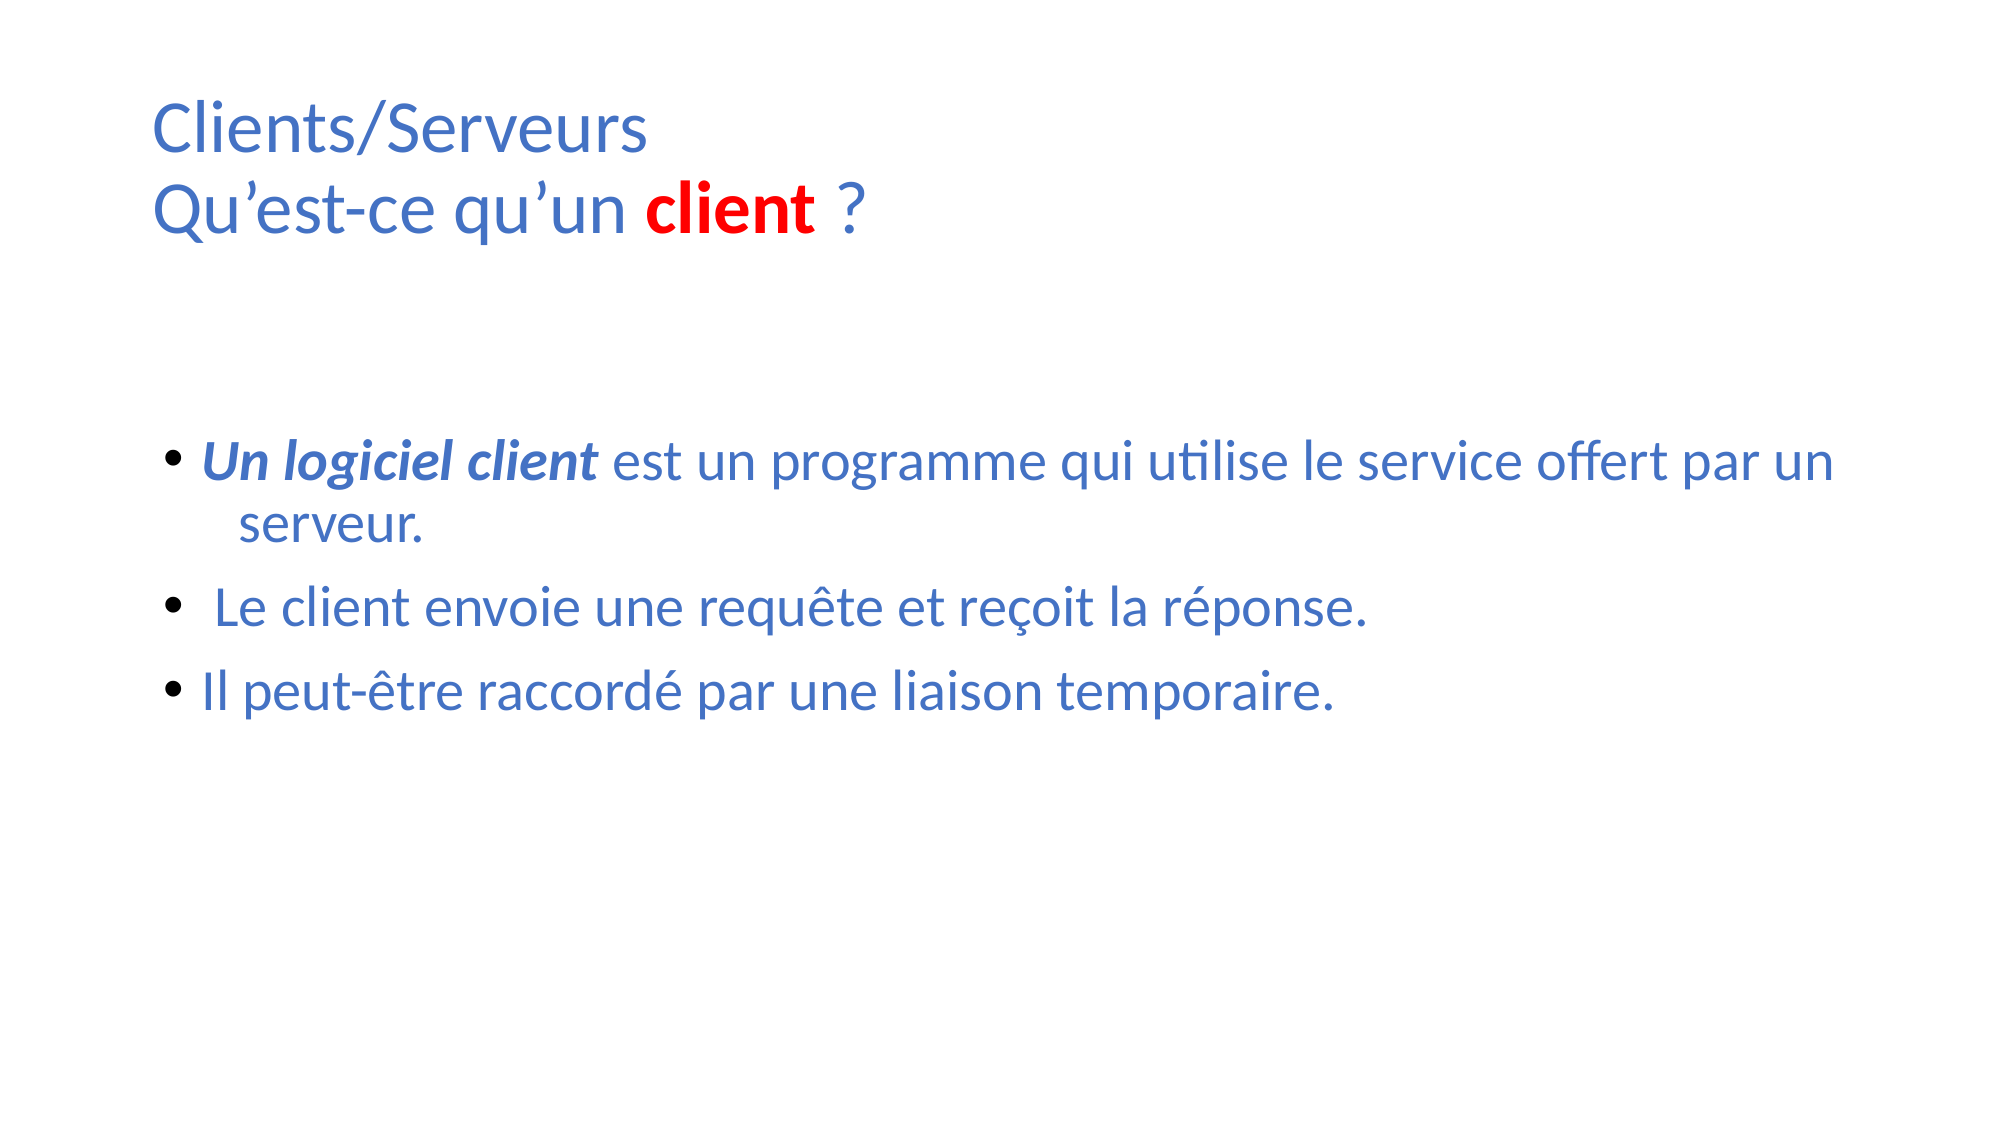

# Clients/Serveurs Qu’est-ce qu’un client ?
Un logiciel client est un programme qui utilise le service offert par un serveur.
 Le client envoie une requête et reçoit la réponse.
Il peut-être raccordé par une liaison temporaire.